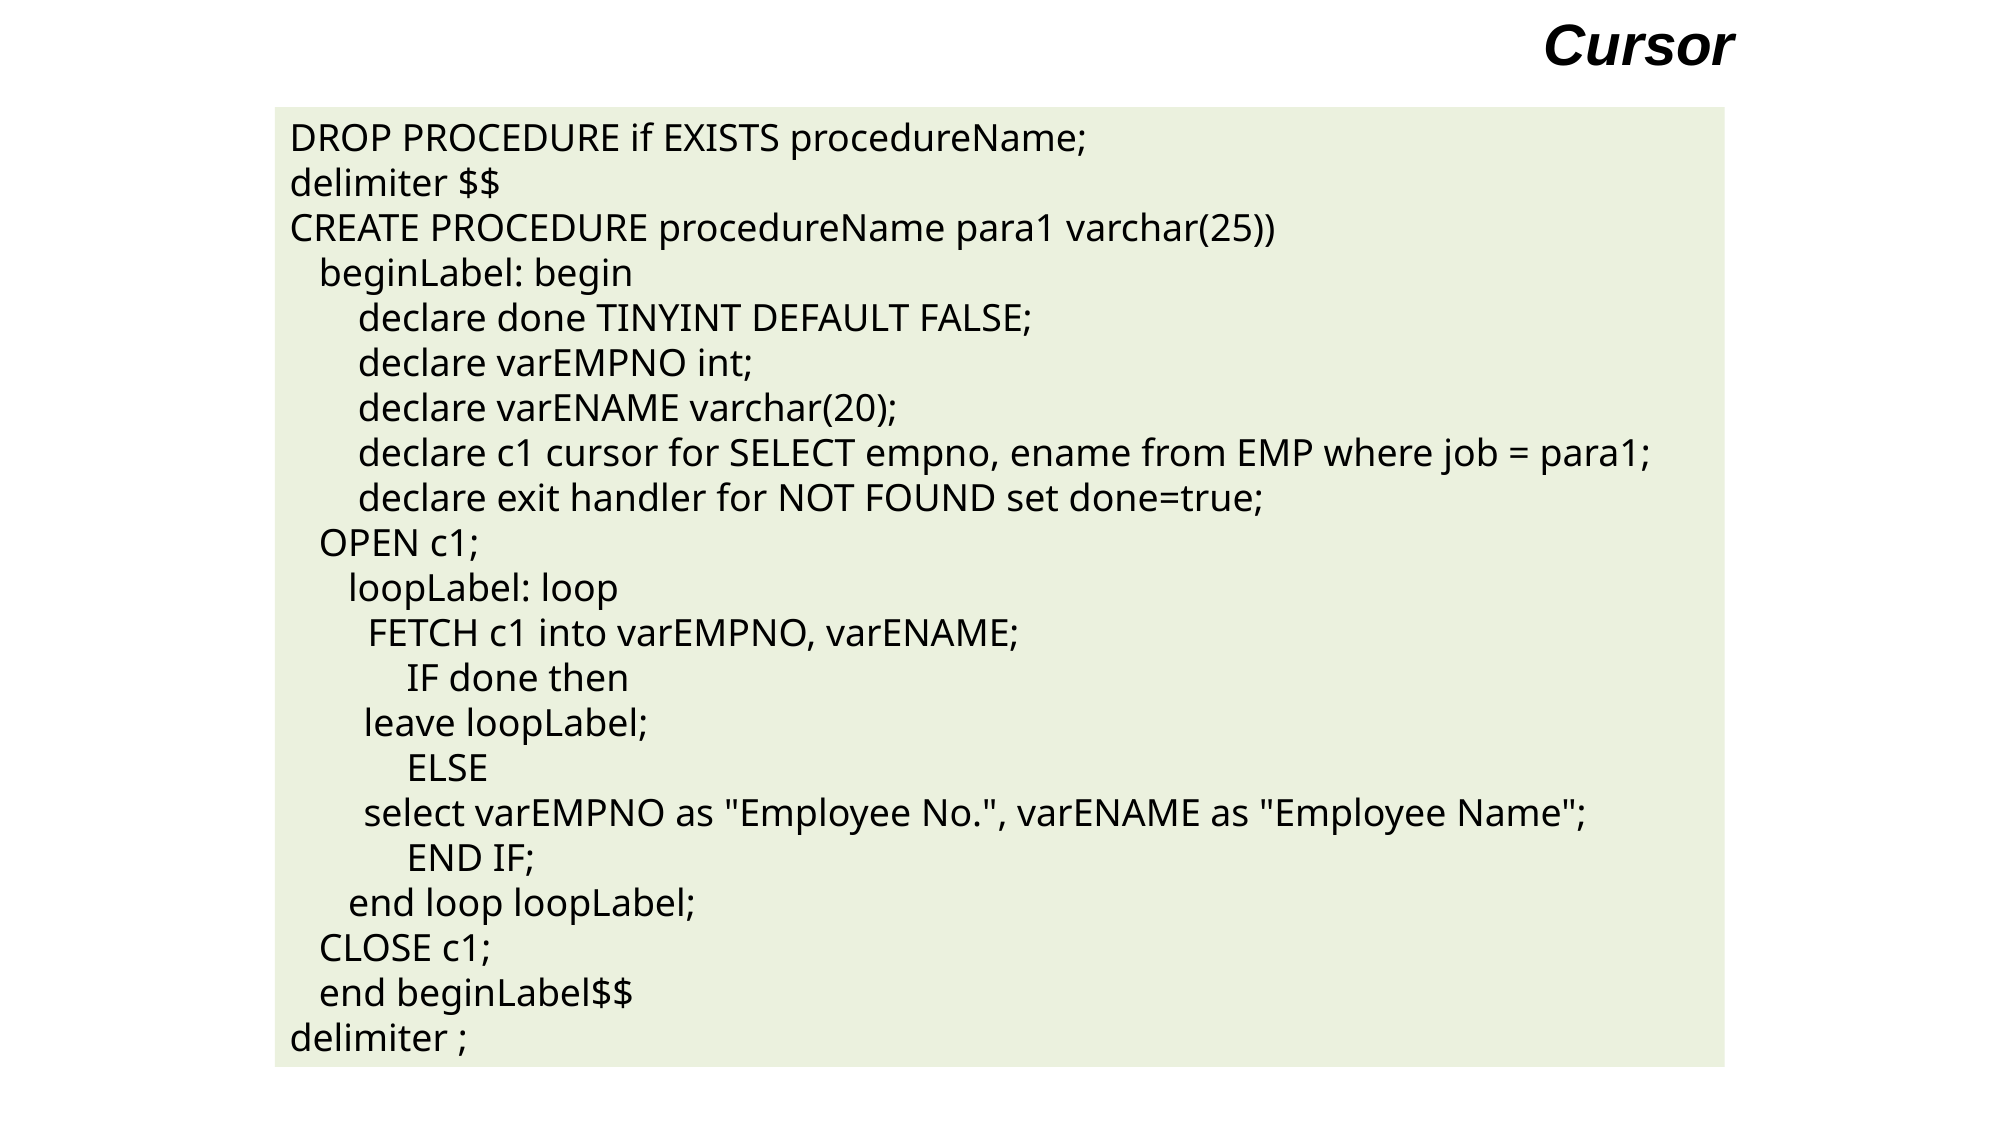

Cursor
DROP PROCEDURE if EXISTS procedureName;
delimiter $$
CREATE PROCEDURE procedureName para1 varchar(25))
 beginLabel: begin
 declare done TINYINT DEFAULT FALSE;
 declare varEMPNO int;
 declare varENAME varchar(20);
 declare c1 cursor for SELECT empno, ename from EMP where job = para1;
 declare exit handler for NOT FOUND set done=true;
 OPEN c1;
 loopLabel: loop
 FETCH c1 into varEMPNO, varENAME;
 IF done then
	leave loopLabel;
 ELSE
	select varEMPNO as "Employee No.", varENAME as "Employee Name";
 END IF;
 end loop loopLabel;
 CLOSE c1;
 end beginLabel$$
delimiter ;